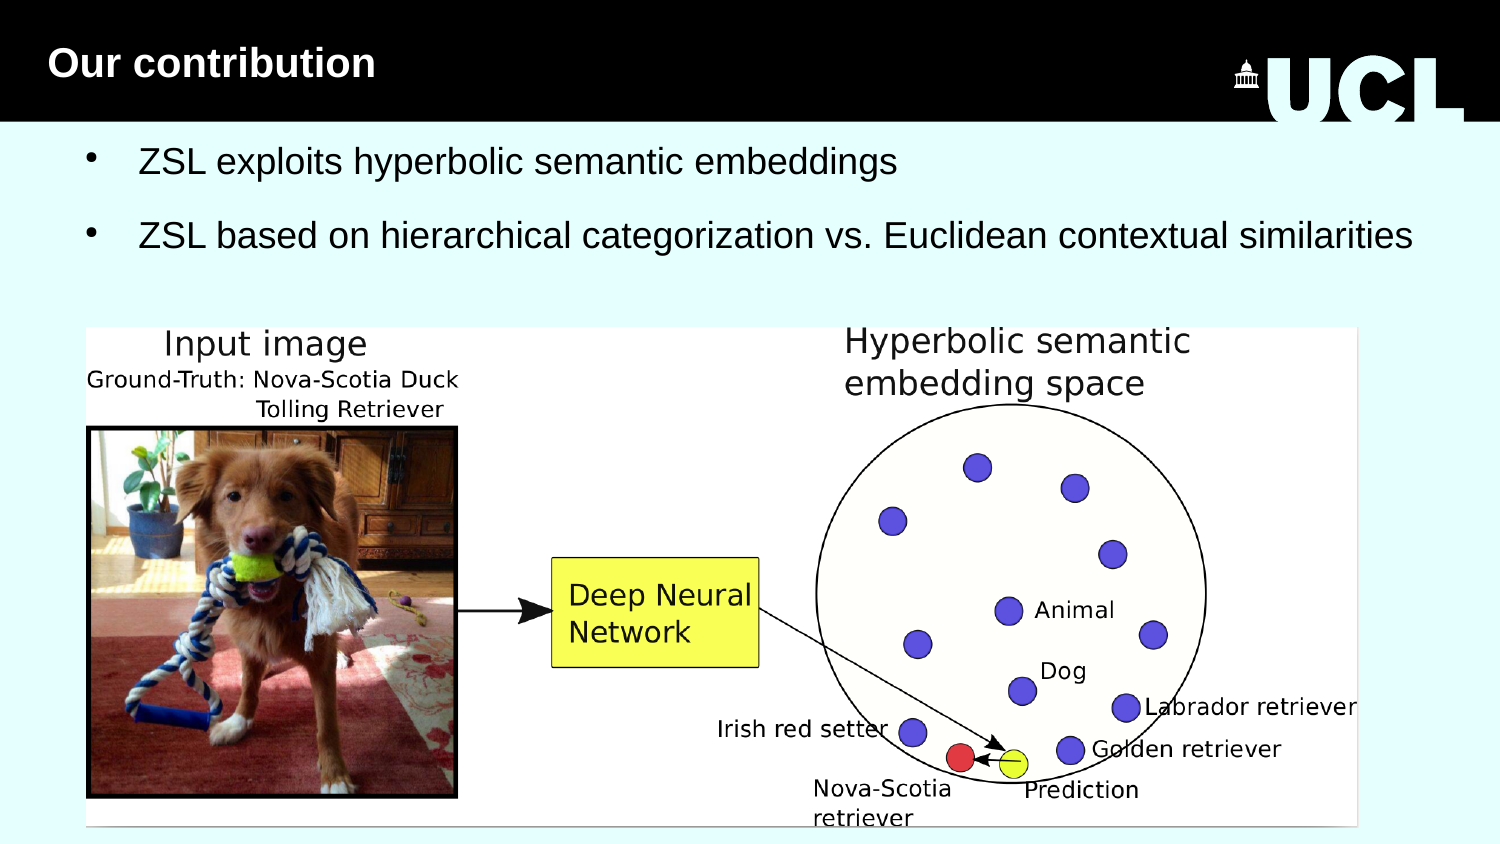

Our contribution
# ZSL exploits hyperbolic semantic embeddings
ZSL based on hierarchical categorization vs. Euclidean contextual similarities